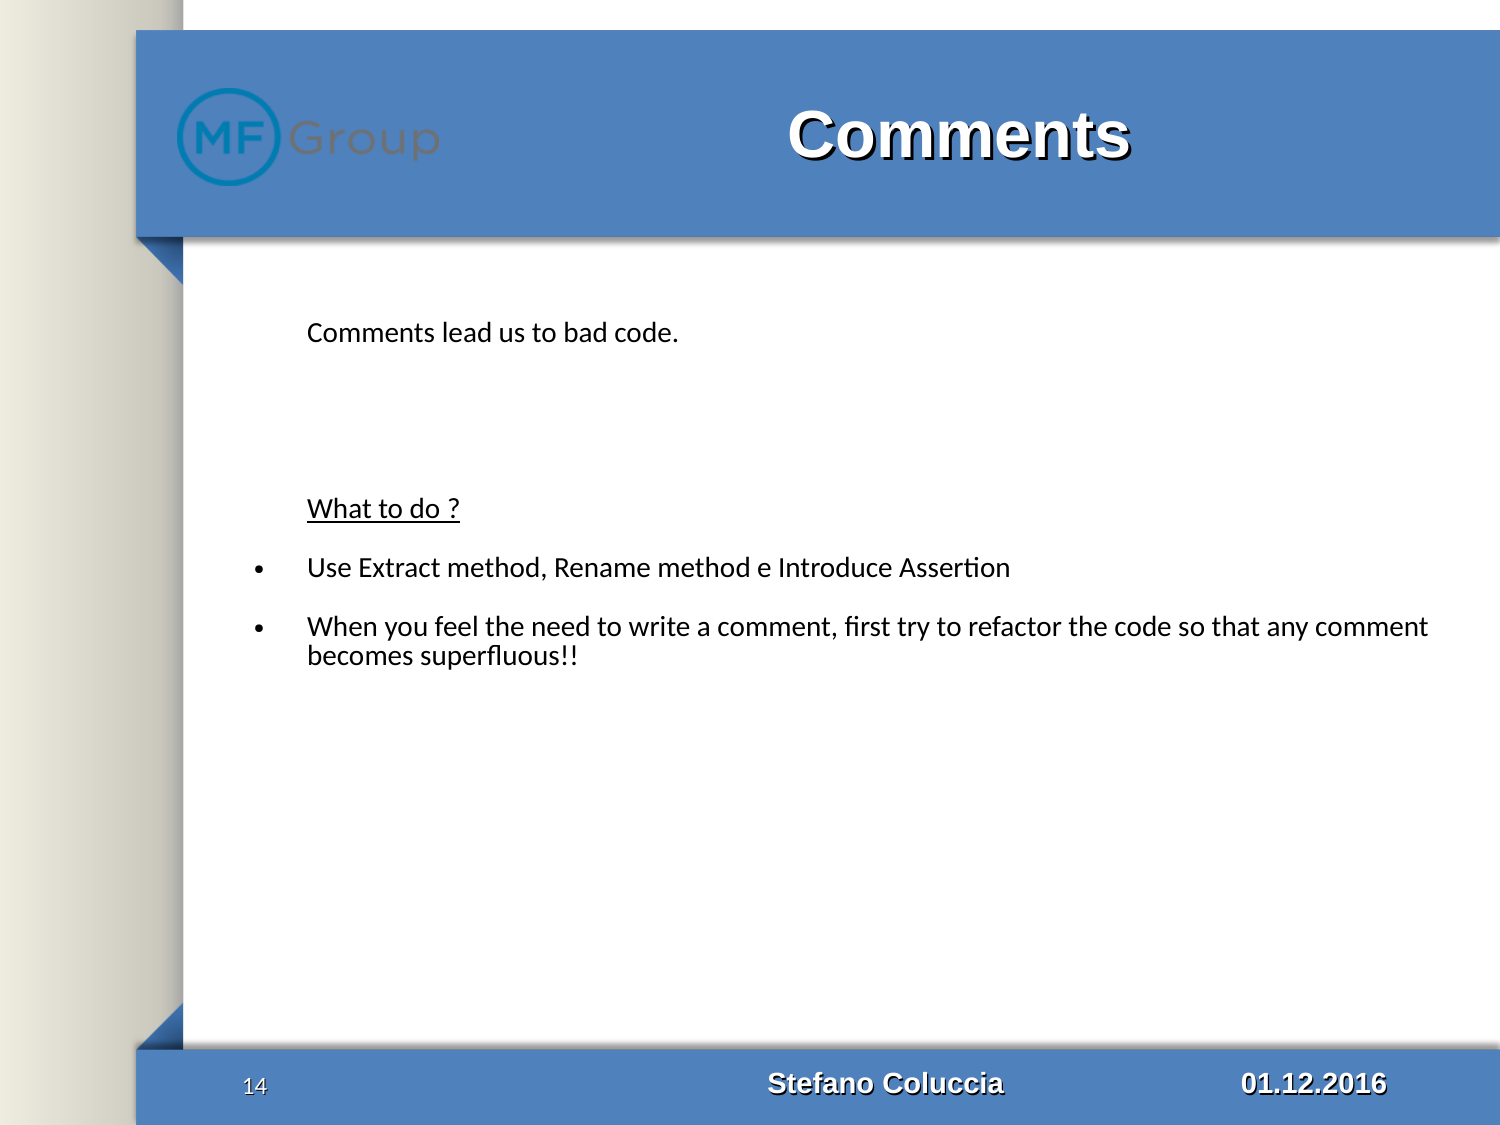

# Comments
Comments lead us to bad code.
What to do ?
Use Extract method, Rename method e Introduce Assertion
When you feel the need to write a comment, first try to refactor the code so that any comment becomes superfluous!!
14
Stefano Coluccia
01.12.2016